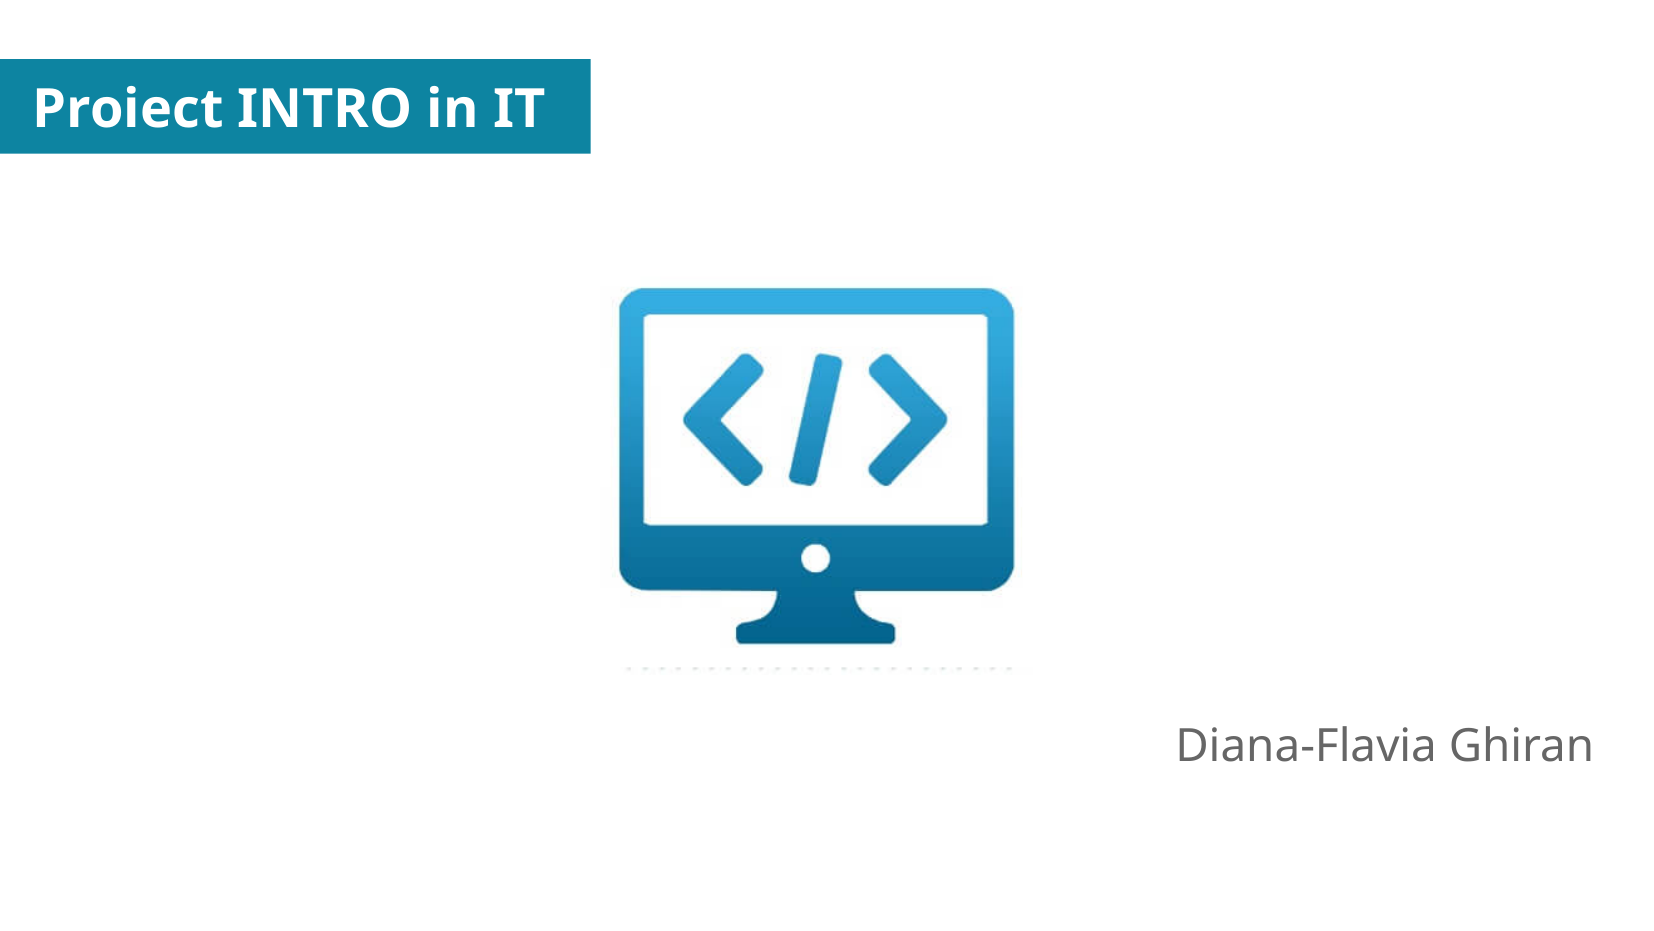

# Proiect INTRO in IT
Diana-Flavia Ghiran